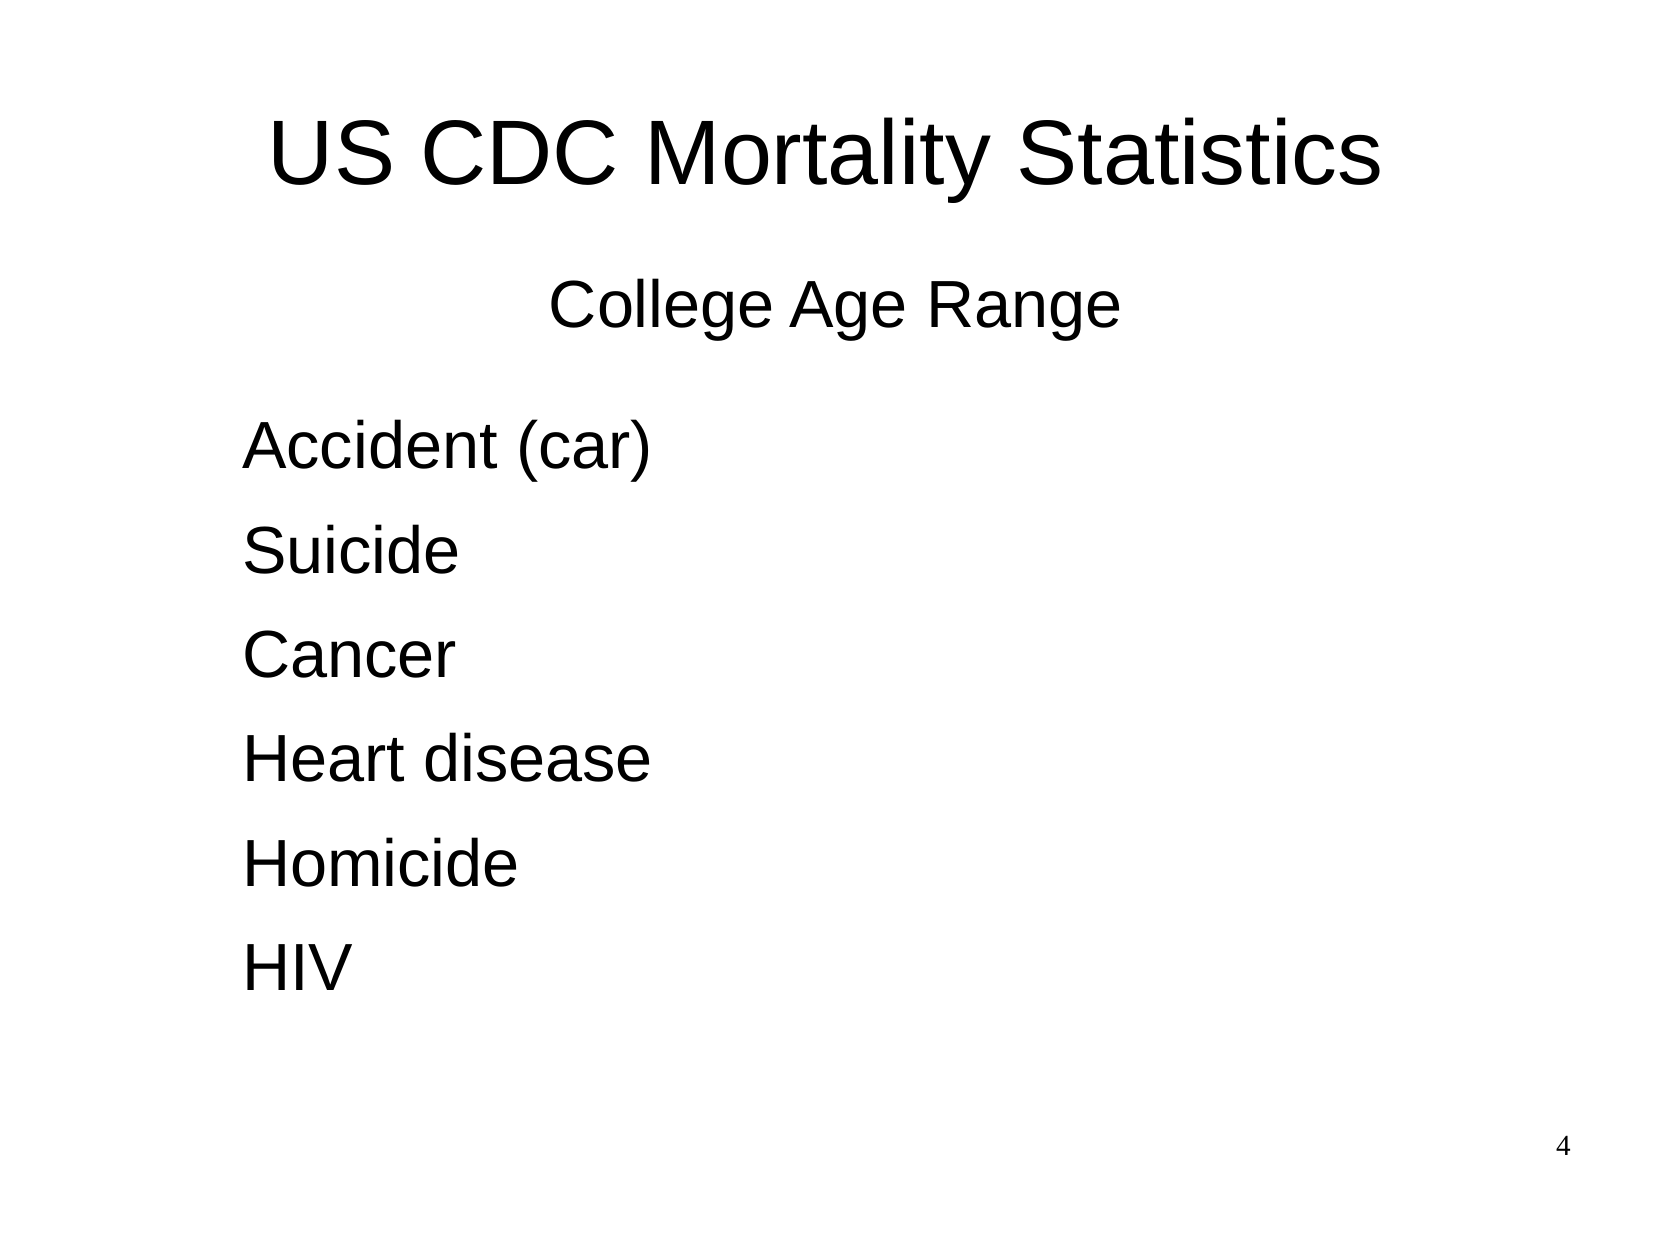

# US CDC Mortality Statistics
College Age Range
Accident (car)
Suicide
Cancer
Heart disease
Homicide
HIV
4